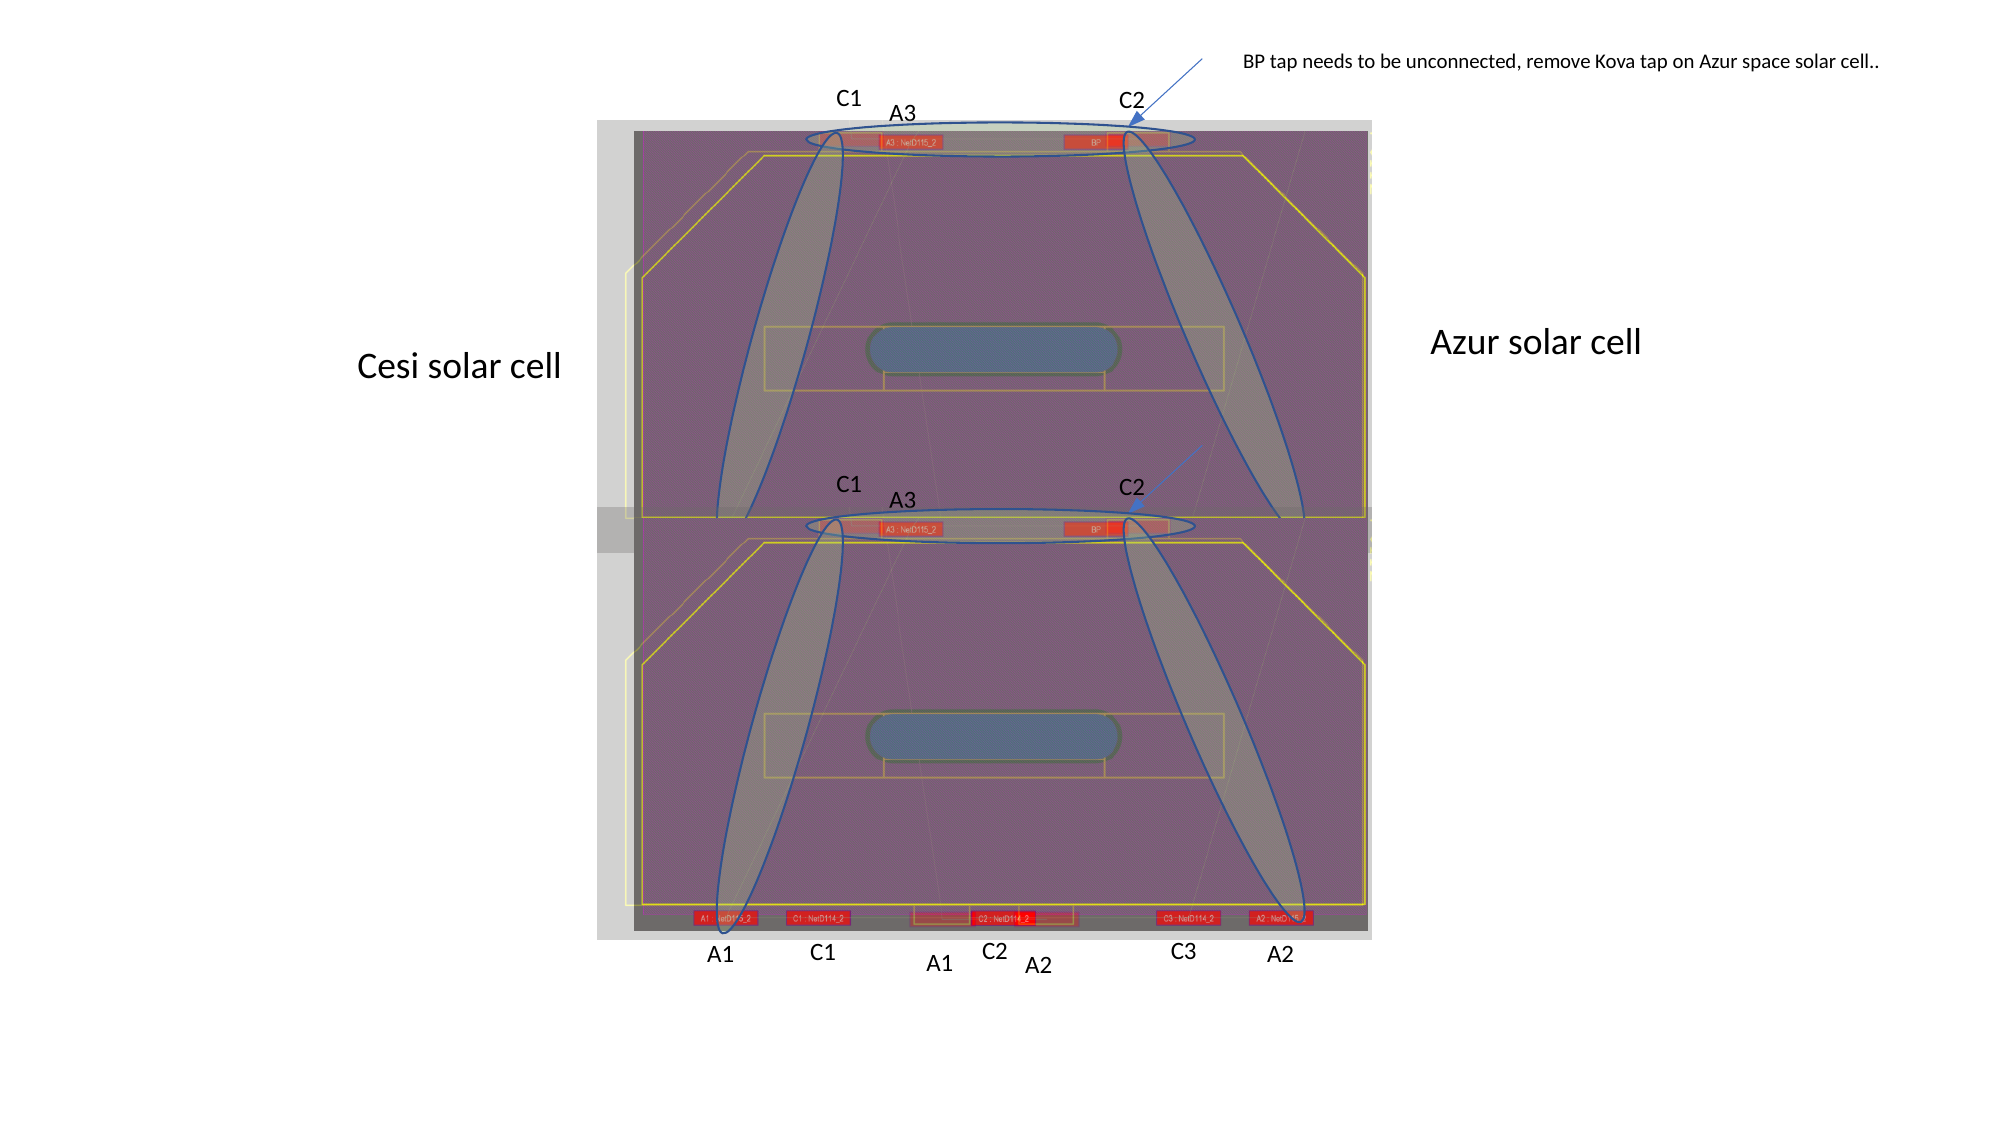

BP tap needs to be unconnected, remove Kova tap on Azur space solar cell..
C1
C2
A1
A2
A3
C2
C3
C1
A1
A2
BP
Azur solar cell
Cesi solar cell
C1
C2
A1
A2
A3
C2
C3
C1
A1
A2